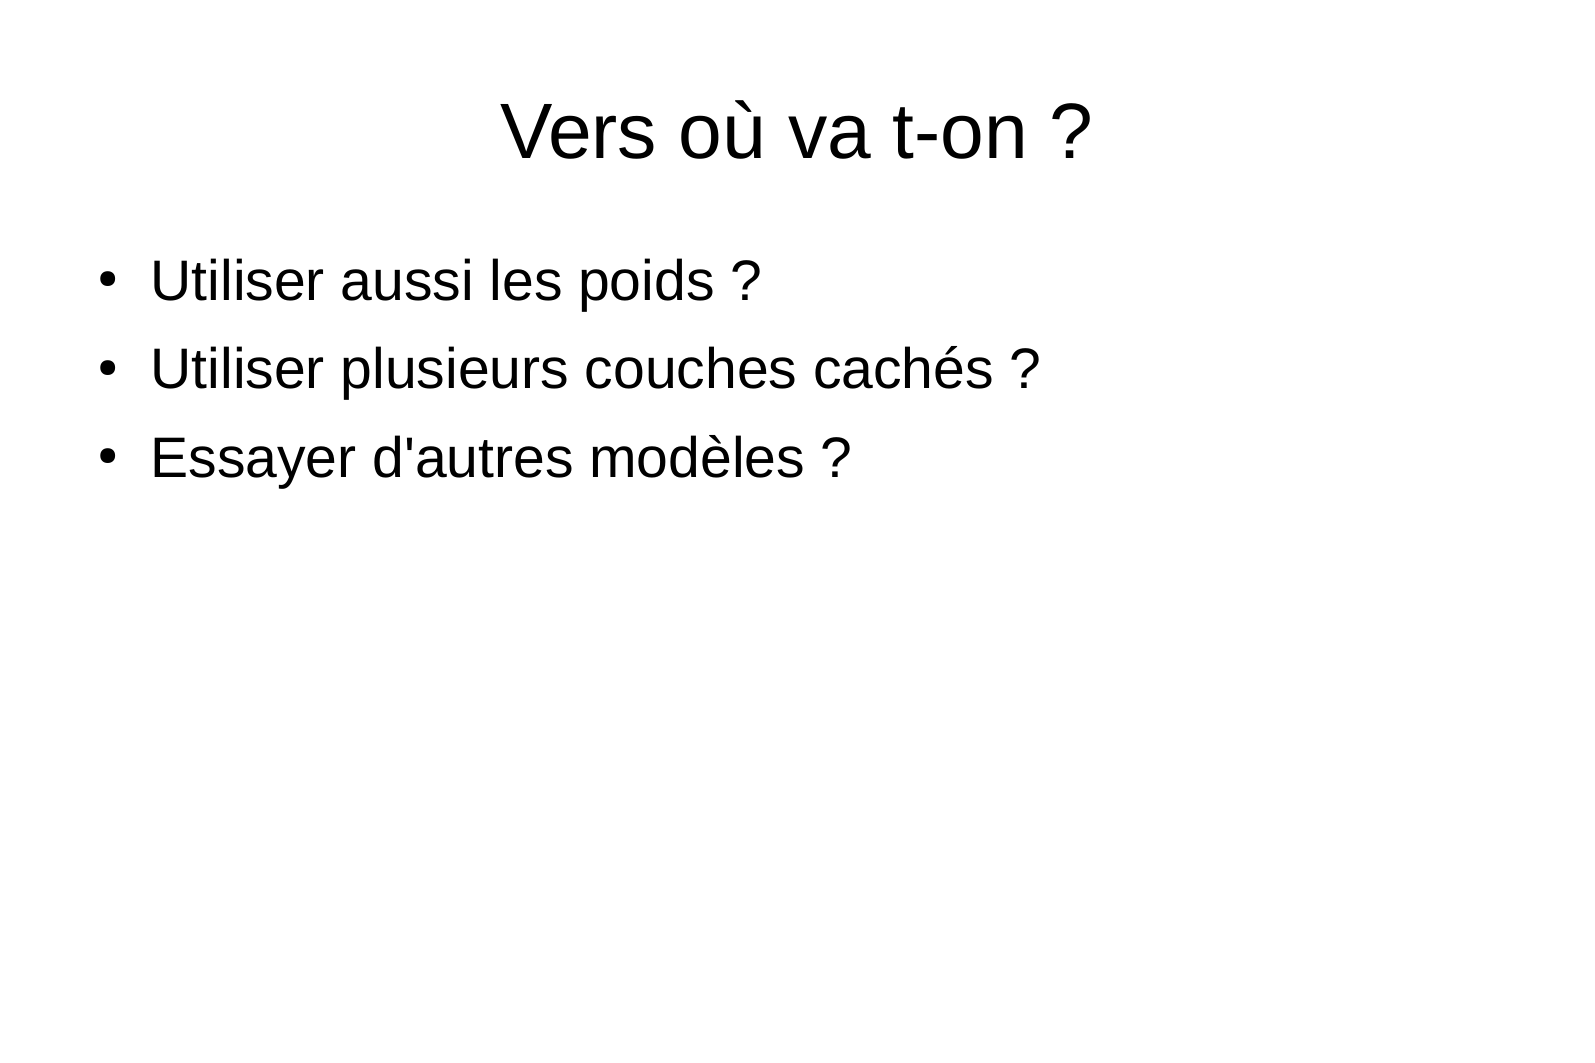

# Vers où va t-on ?
Utiliser aussi les poids ?
Utiliser plusieurs couches cachés ?
Essayer d'autres modèles ?